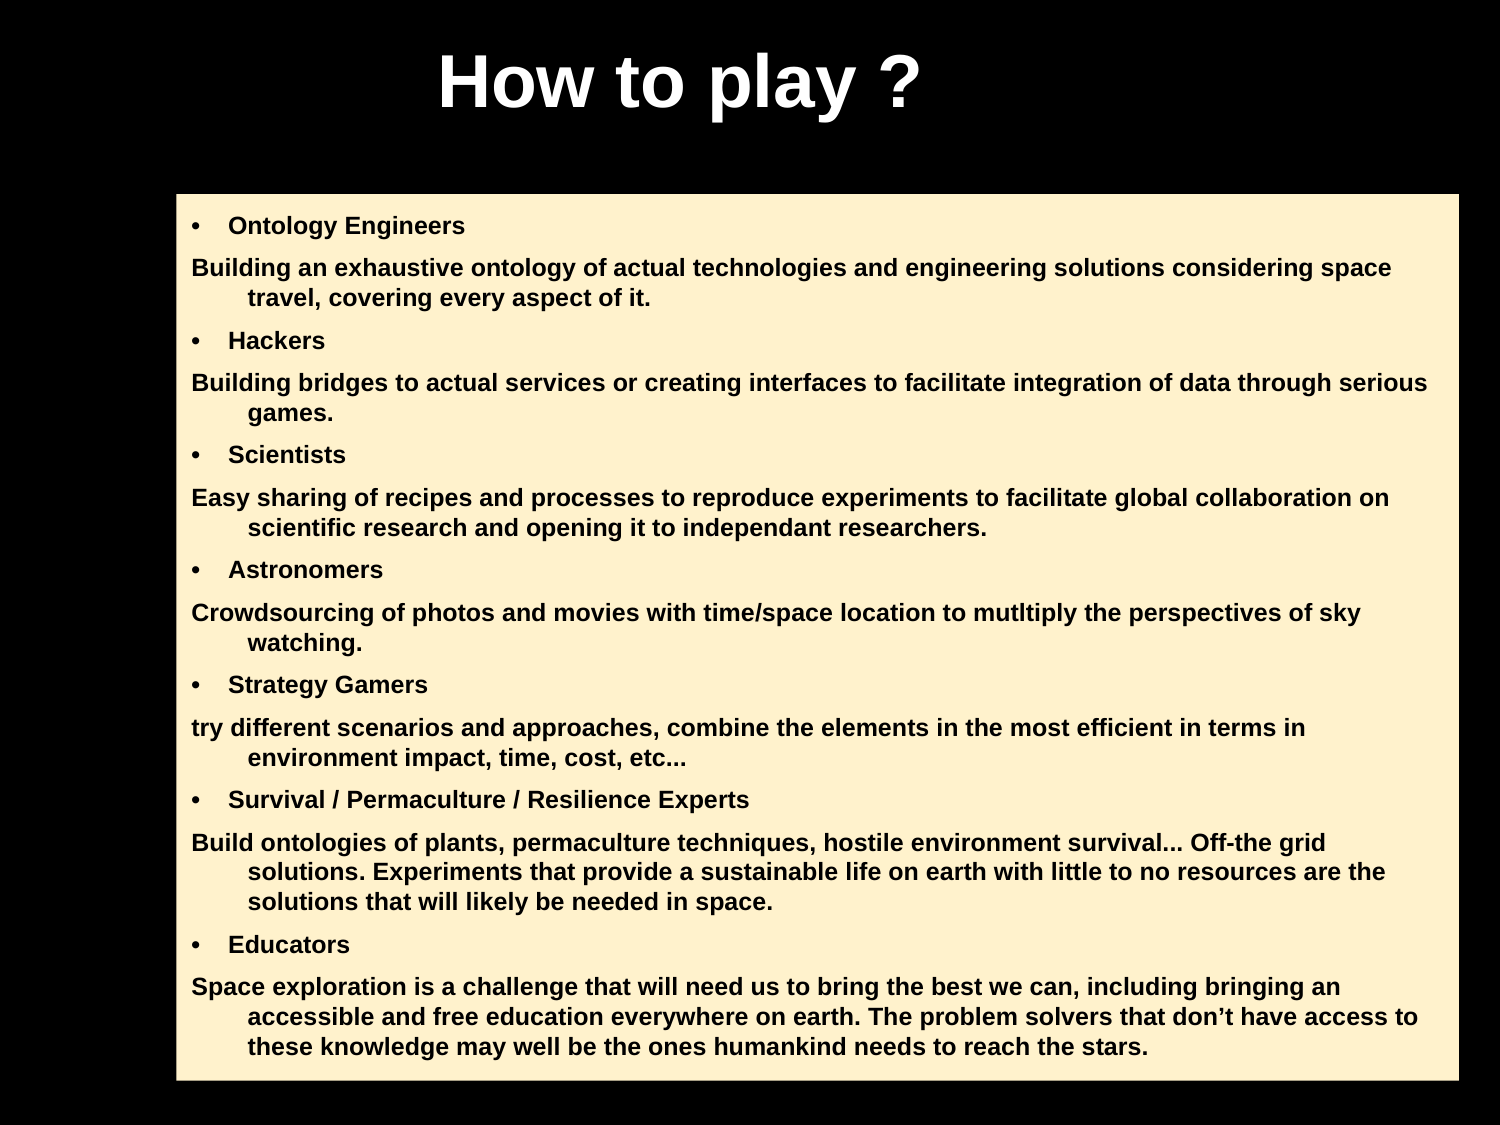

# How to play ?
• Ontology Engineers
Building an exhaustive ontology of actual technologies and engineering solutions considering space travel, covering every aspect of it.
• Hackers
Building bridges to actual services or creating interfaces to facilitate integration of data through serious games.
• Scientists
Easy sharing of recipes and processes to reproduce experiments to facilitate global collaboration on scientific research and opening it to independant researchers.
• Astronomers
Crowdsourcing of photos and movies with time/space location to mutltiply the perspectives of sky watching.
• Strategy Gamers
try different scenarios and approaches, combine the elements in the most efficient in terms in environment impact, time, cost, etc...
• Survival / Permaculture / Resilience Experts
Build ontologies of plants, permaculture techniques, hostile environment survival... Off-the grid solutions. Experiments that provide a sustainable life on earth with little to no resources are the solutions that will likely be needed in space.
• Educators
Space exploration is a challenge that will need us to bring the best we can, including bringing an accessible and free education everywhere on earth. The problem solvers that don’t have access to these knowledge may well be the ones humankind needs to reach the stars.